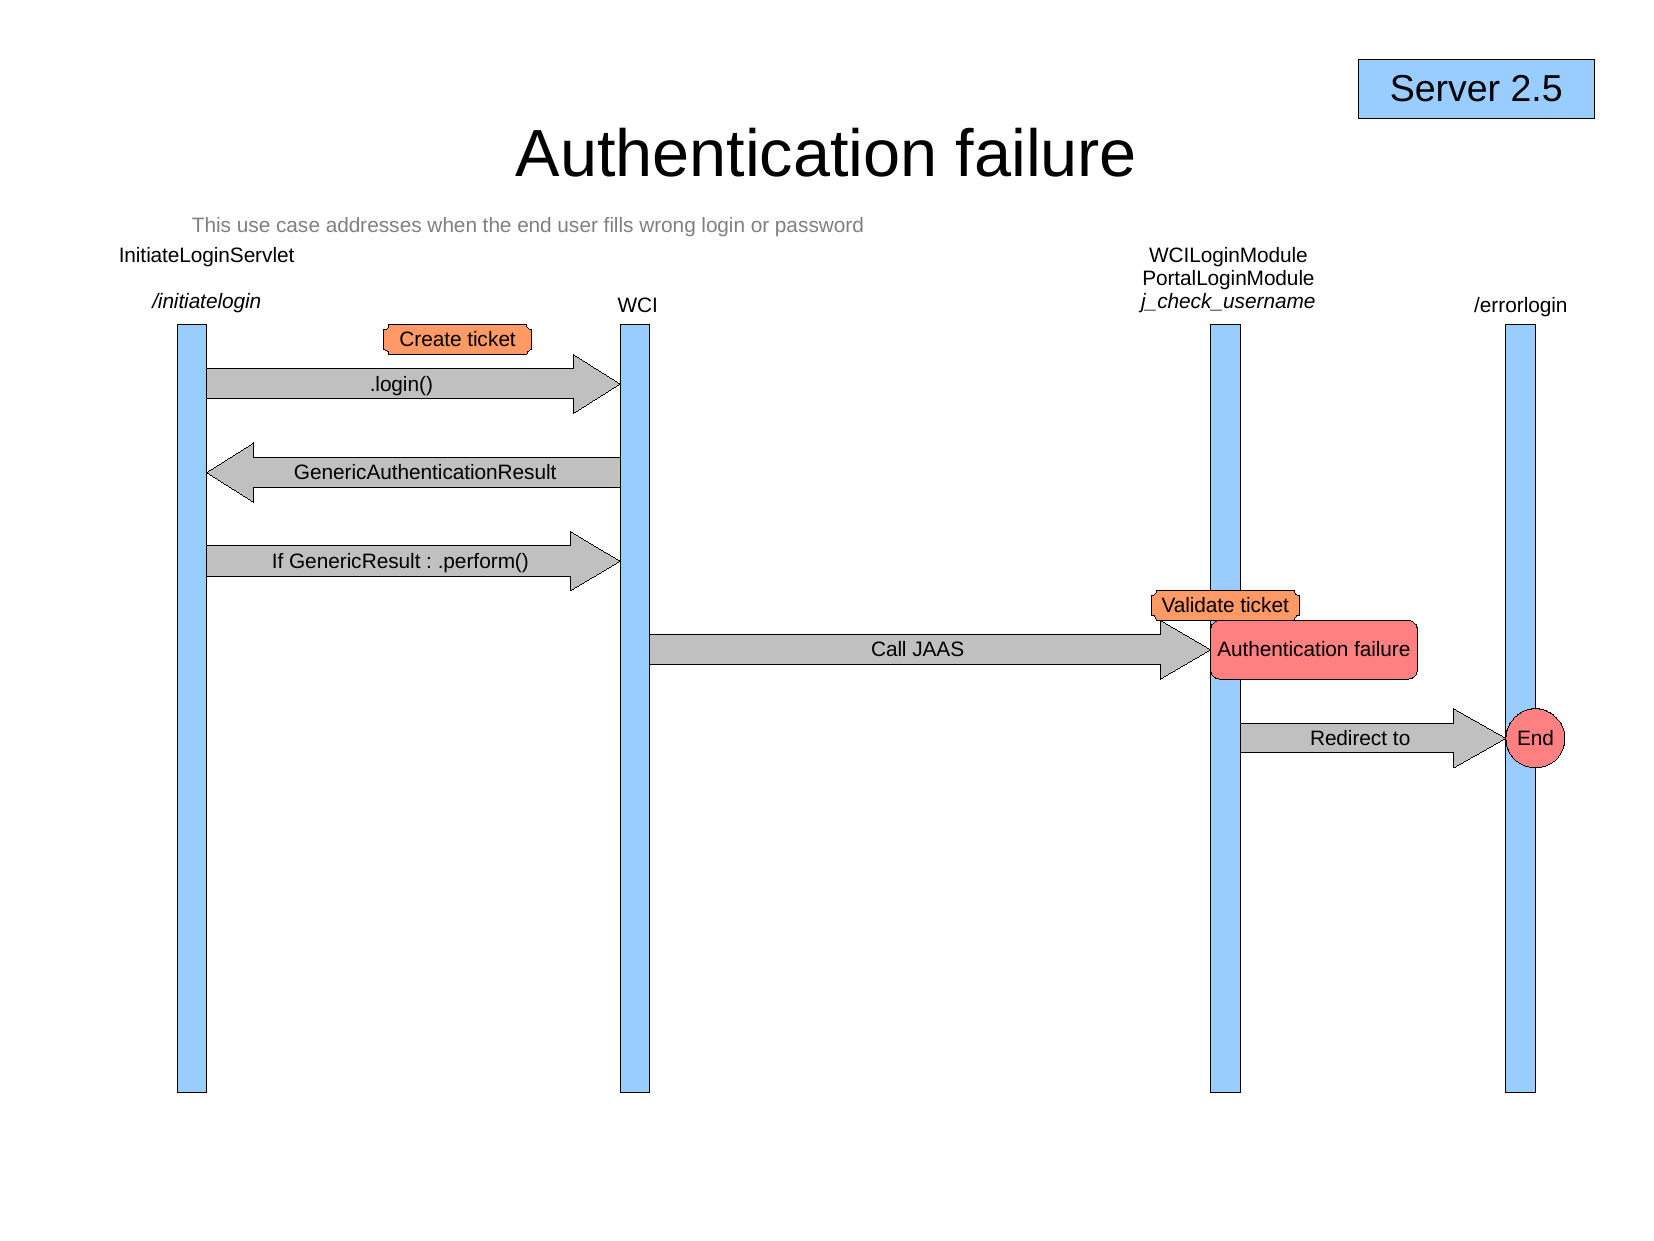

# Authentication failure
Server 2.5
This use case addresses when the end user fills wrong login or password
InitiateLoginServlet
/initiatelogin
WCILoginModule
PortalLoginModule
j_check_username
WCI
/errorlogin
Create ticket
.login()
GenericAuthenticationResult
If GenericResult : .perform()
Validate ticket
Call JAAS
Authentication failure
Redirect to
End